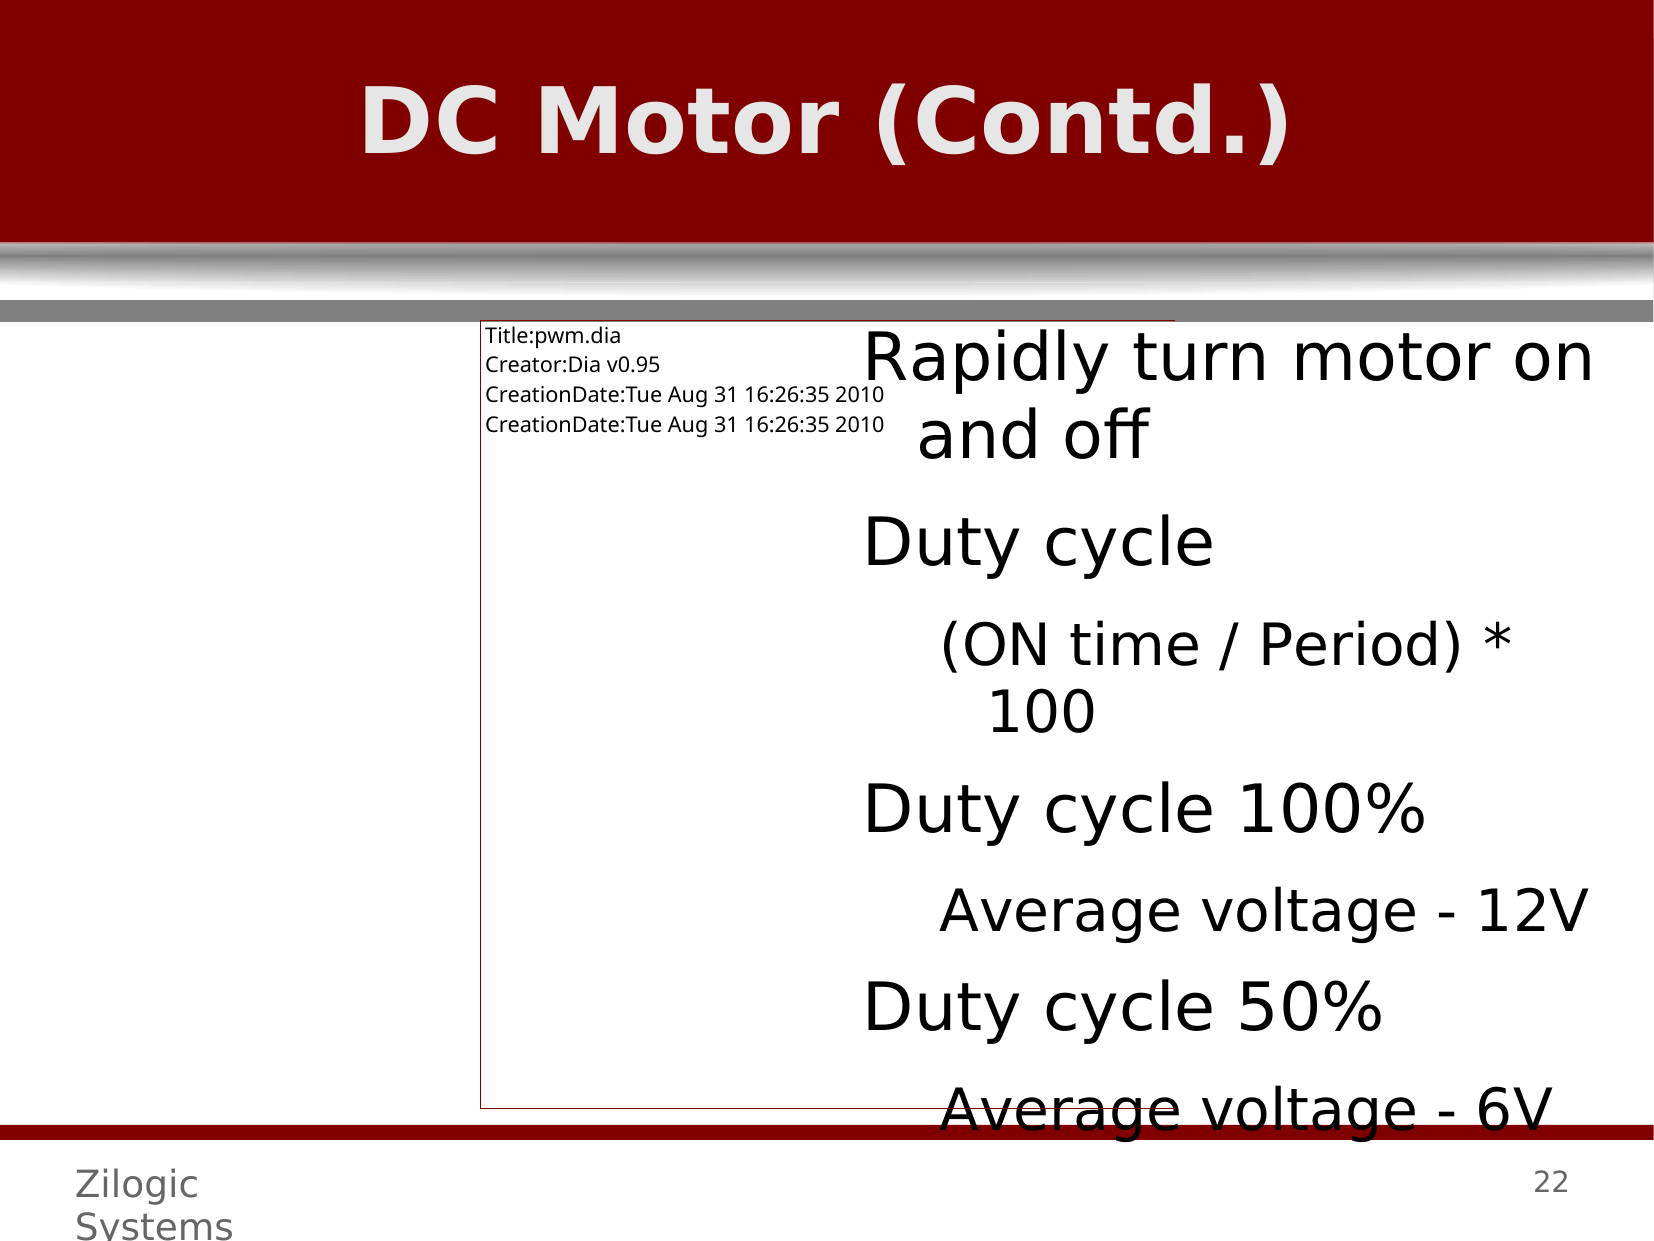

# DC Motor (Contd.)
Rapidly turn motor on and off
Duty cycle
(ON time / Period) * 100
Duty cycle 100%
Average voltage - 12V
Duty cycle 50%
Average voltage - 6V
22